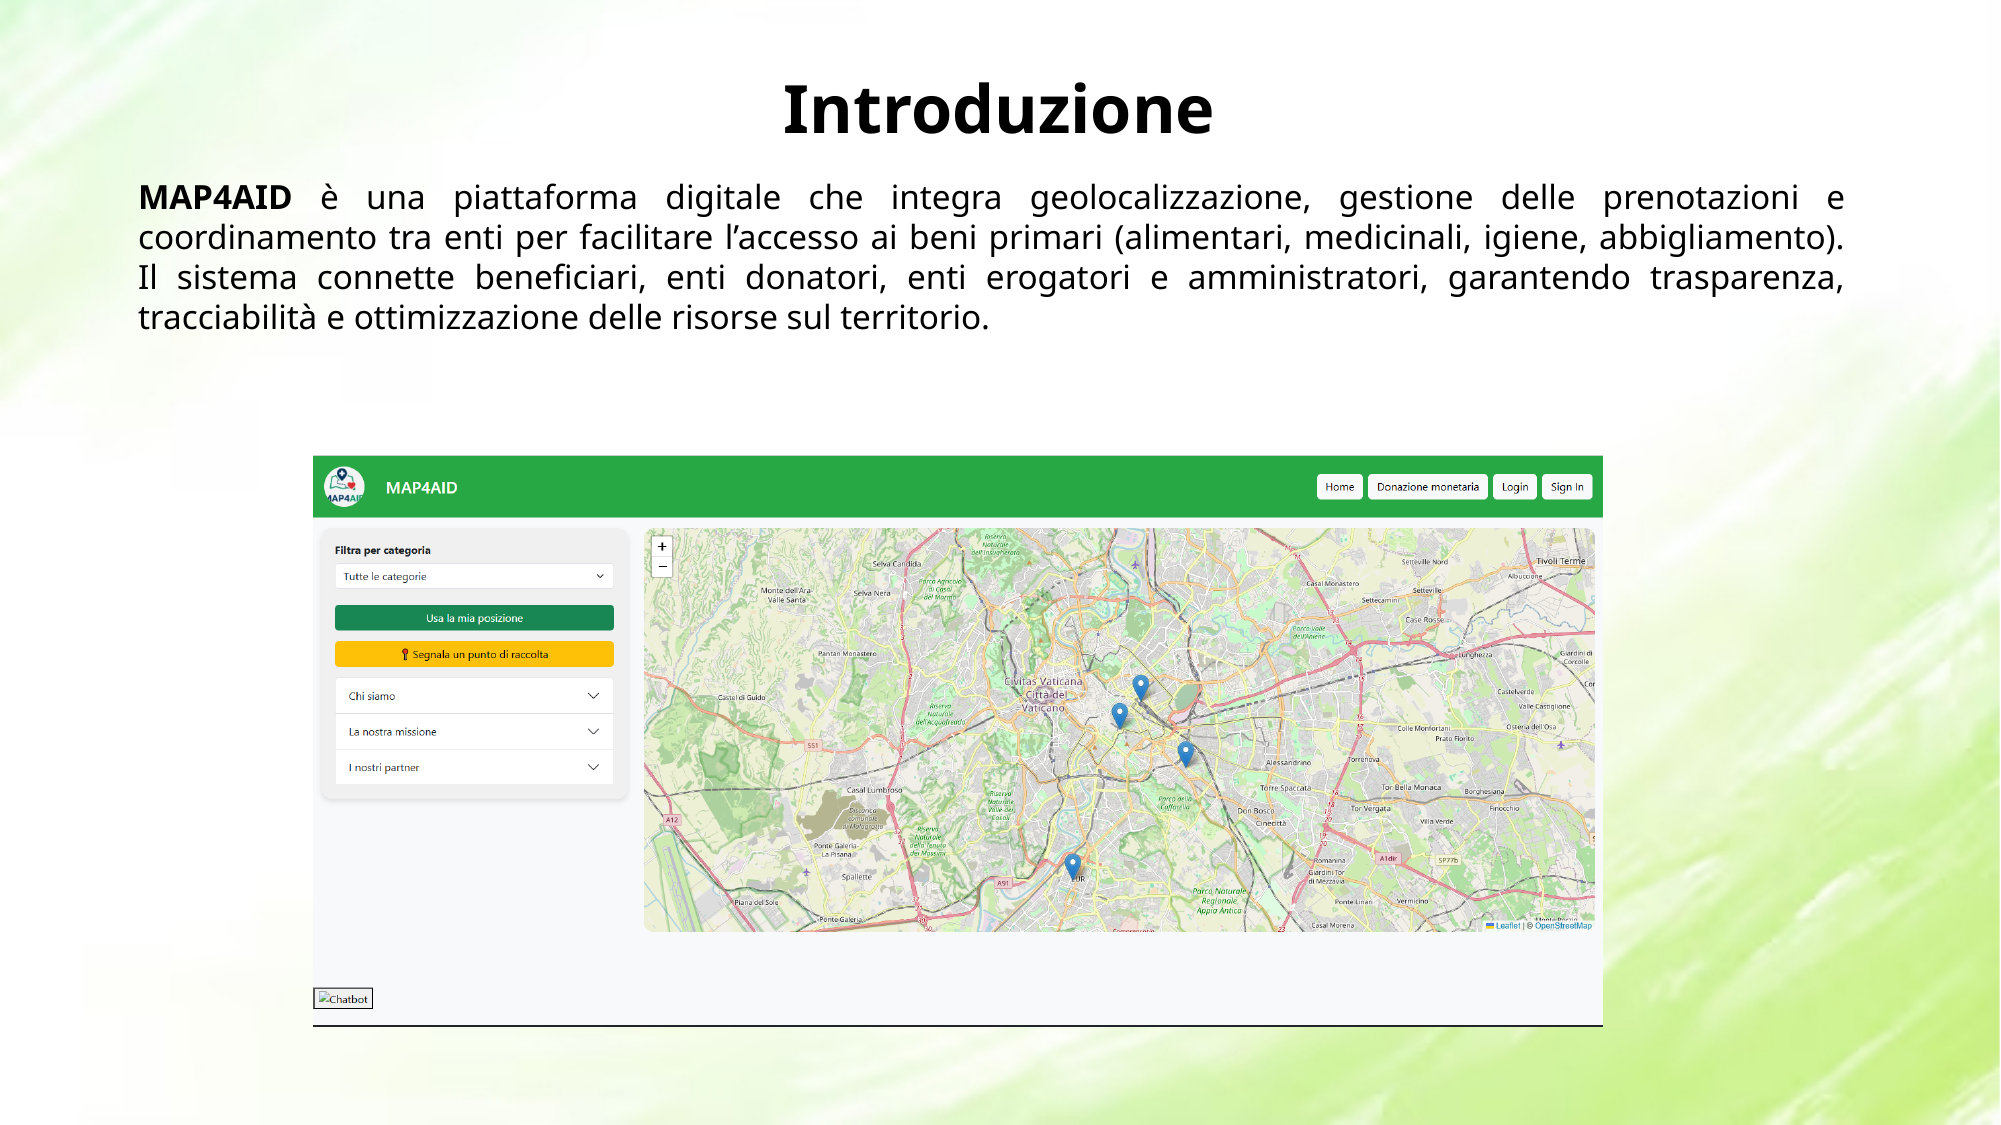

#
Introduzione
MAP4AID è una piattaforma digitale che integra geolocalizzazione, gestione delle prenotazioni e coordinamento tra enti per facilitare l’accesso ai beni primari (alimentari, medicinali, igiene, abbigliamento).
Il sistema connette beneficiari, enti donatori, enti erogatori e amministratori, garantendo trasparenza, tracciabilità e ottimizzazione delle risorse sul territorio.